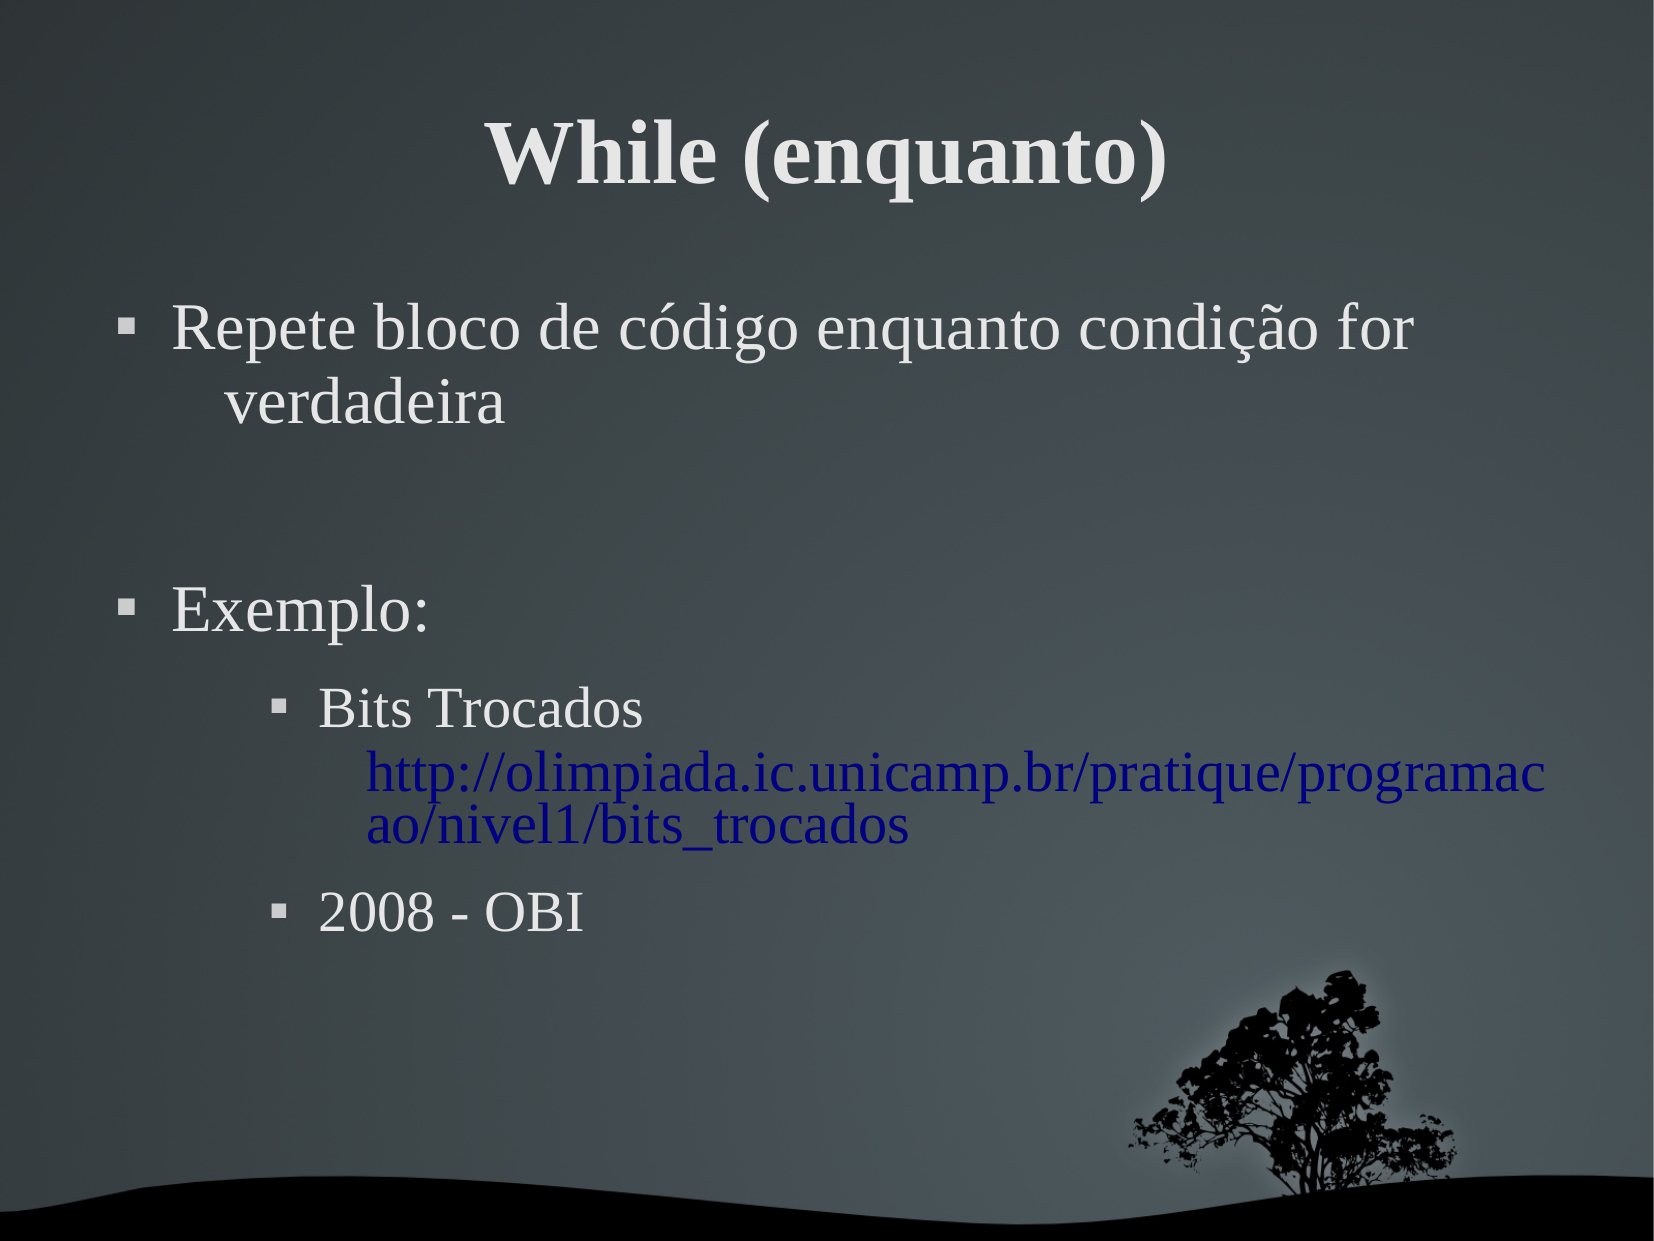

# While (enquanto)
Repete bloco de código enquanto condição for verdadeira
Exemplo:
Bits Trocados http://olimpiada.ic.unicamp.br/pratique/programacao/nivel1/bits_trocados
2008 - OBI